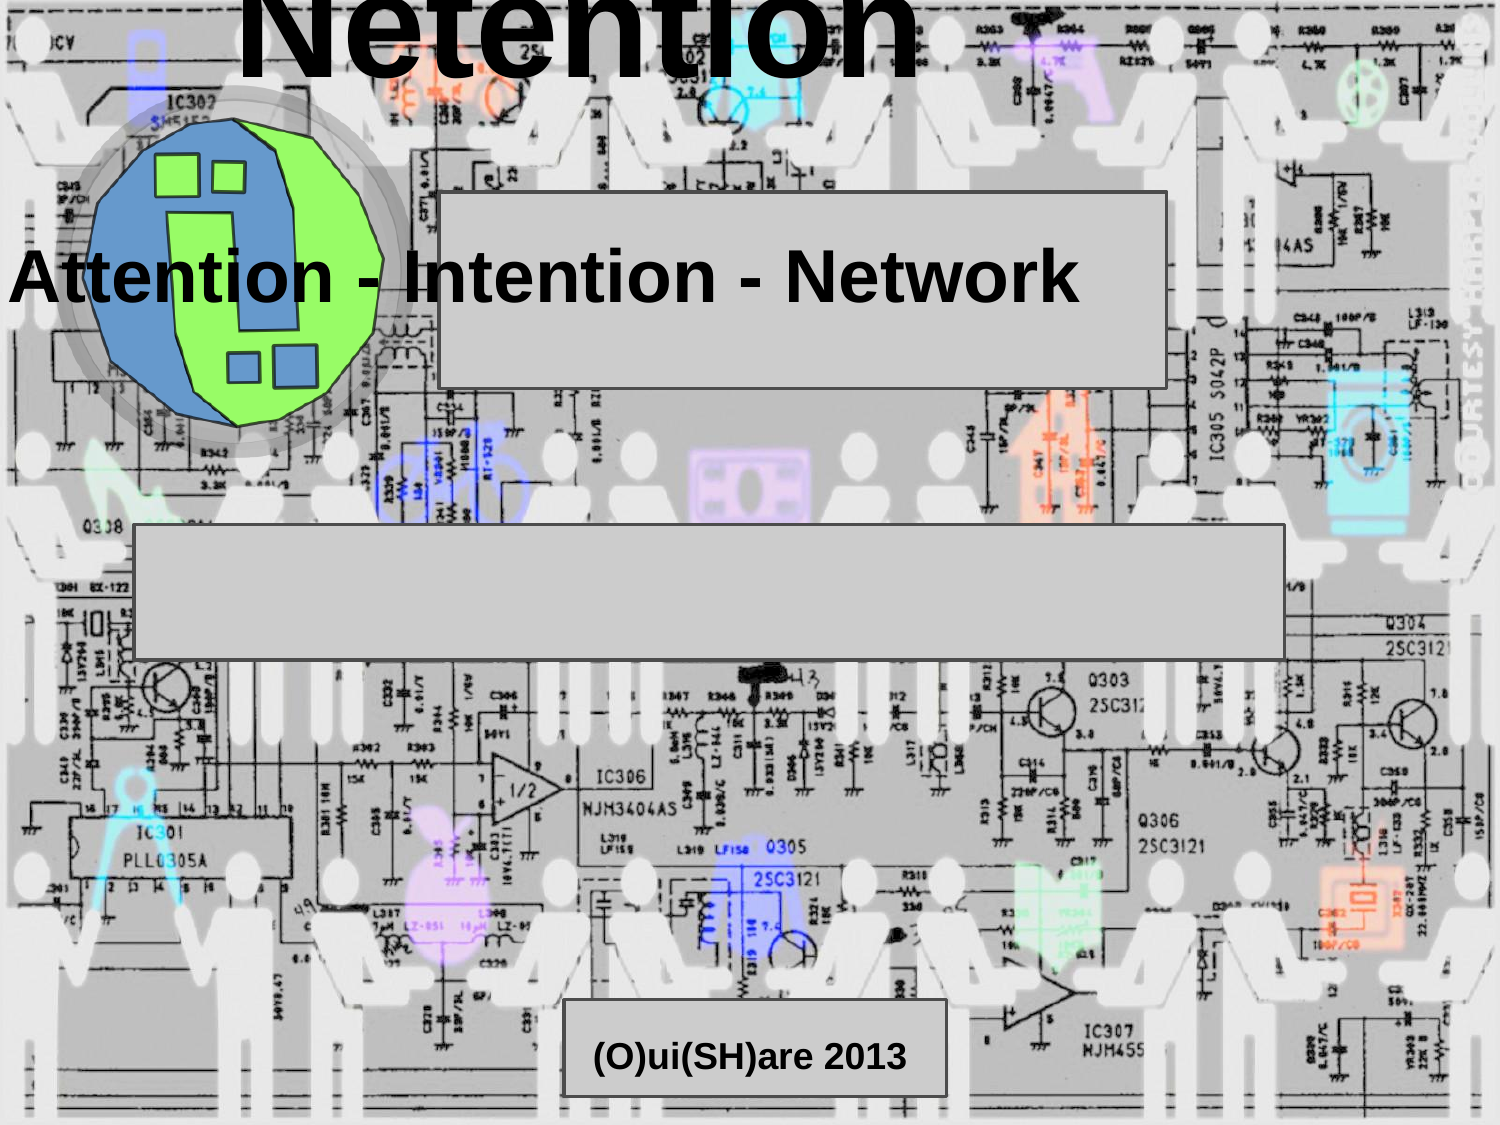

# Netention Attention - Intention - Network
 Netention
 Attention - Intention - Network
(O)ui(SH)are 2013
(O)ui(SH)are 2013